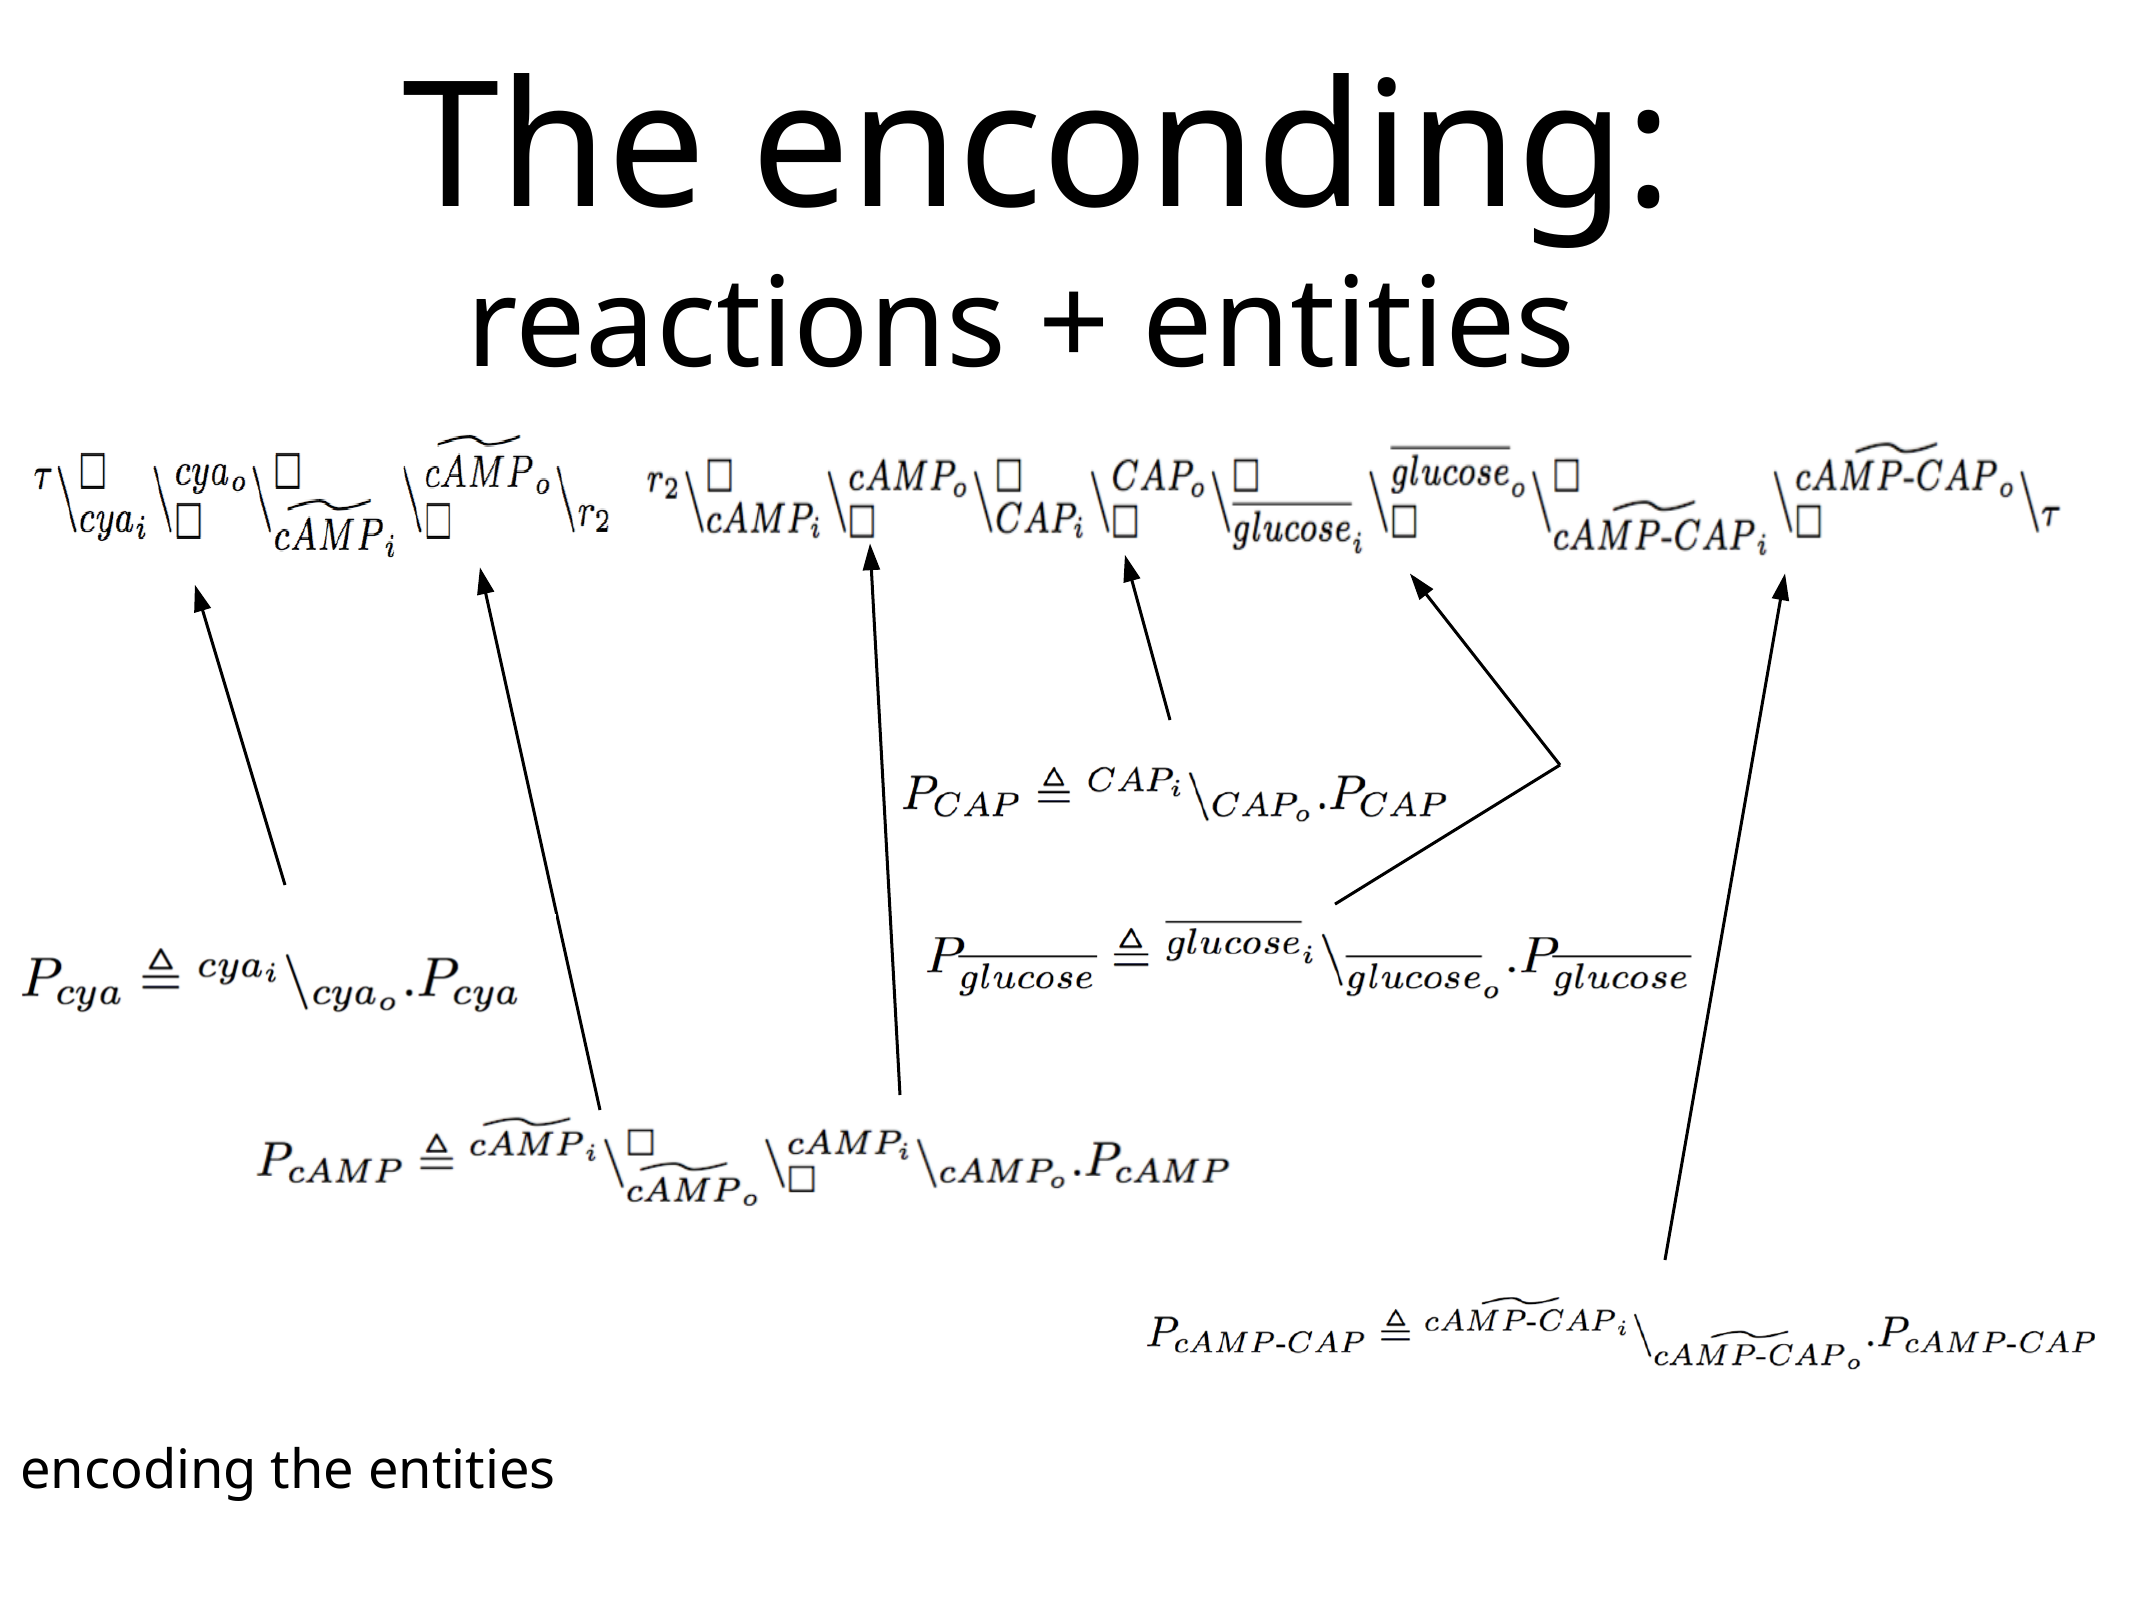

# The enconding: reactions + entities
encoding the entities
55